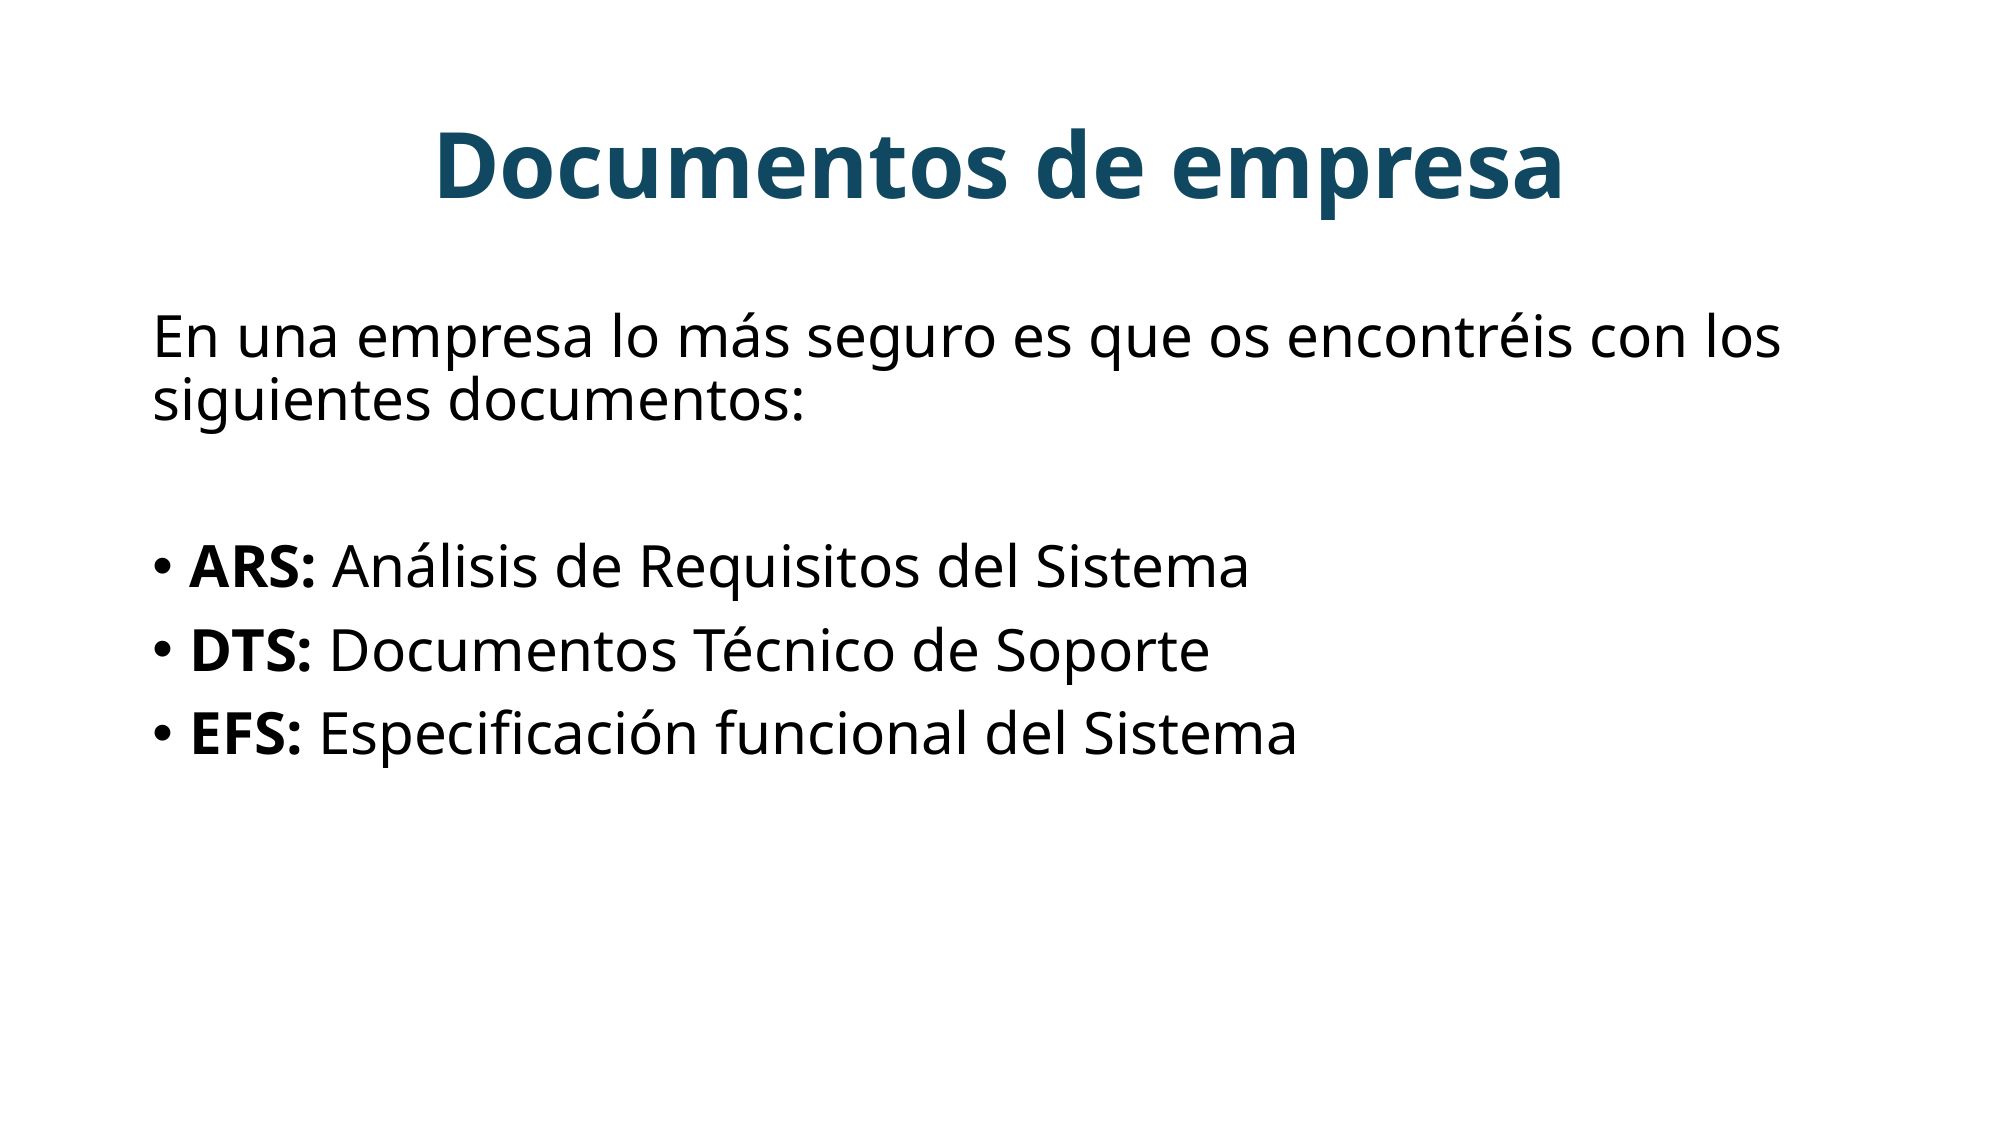

Documentos de empresa
# En una empresa lo más seguro es que os encontréis con los siguientes documentos:
ARS: Análisis de Requisitos del Sistema
DTS: Documentos Técnico de Soporte
EFS: Especificación funcional del Sistema